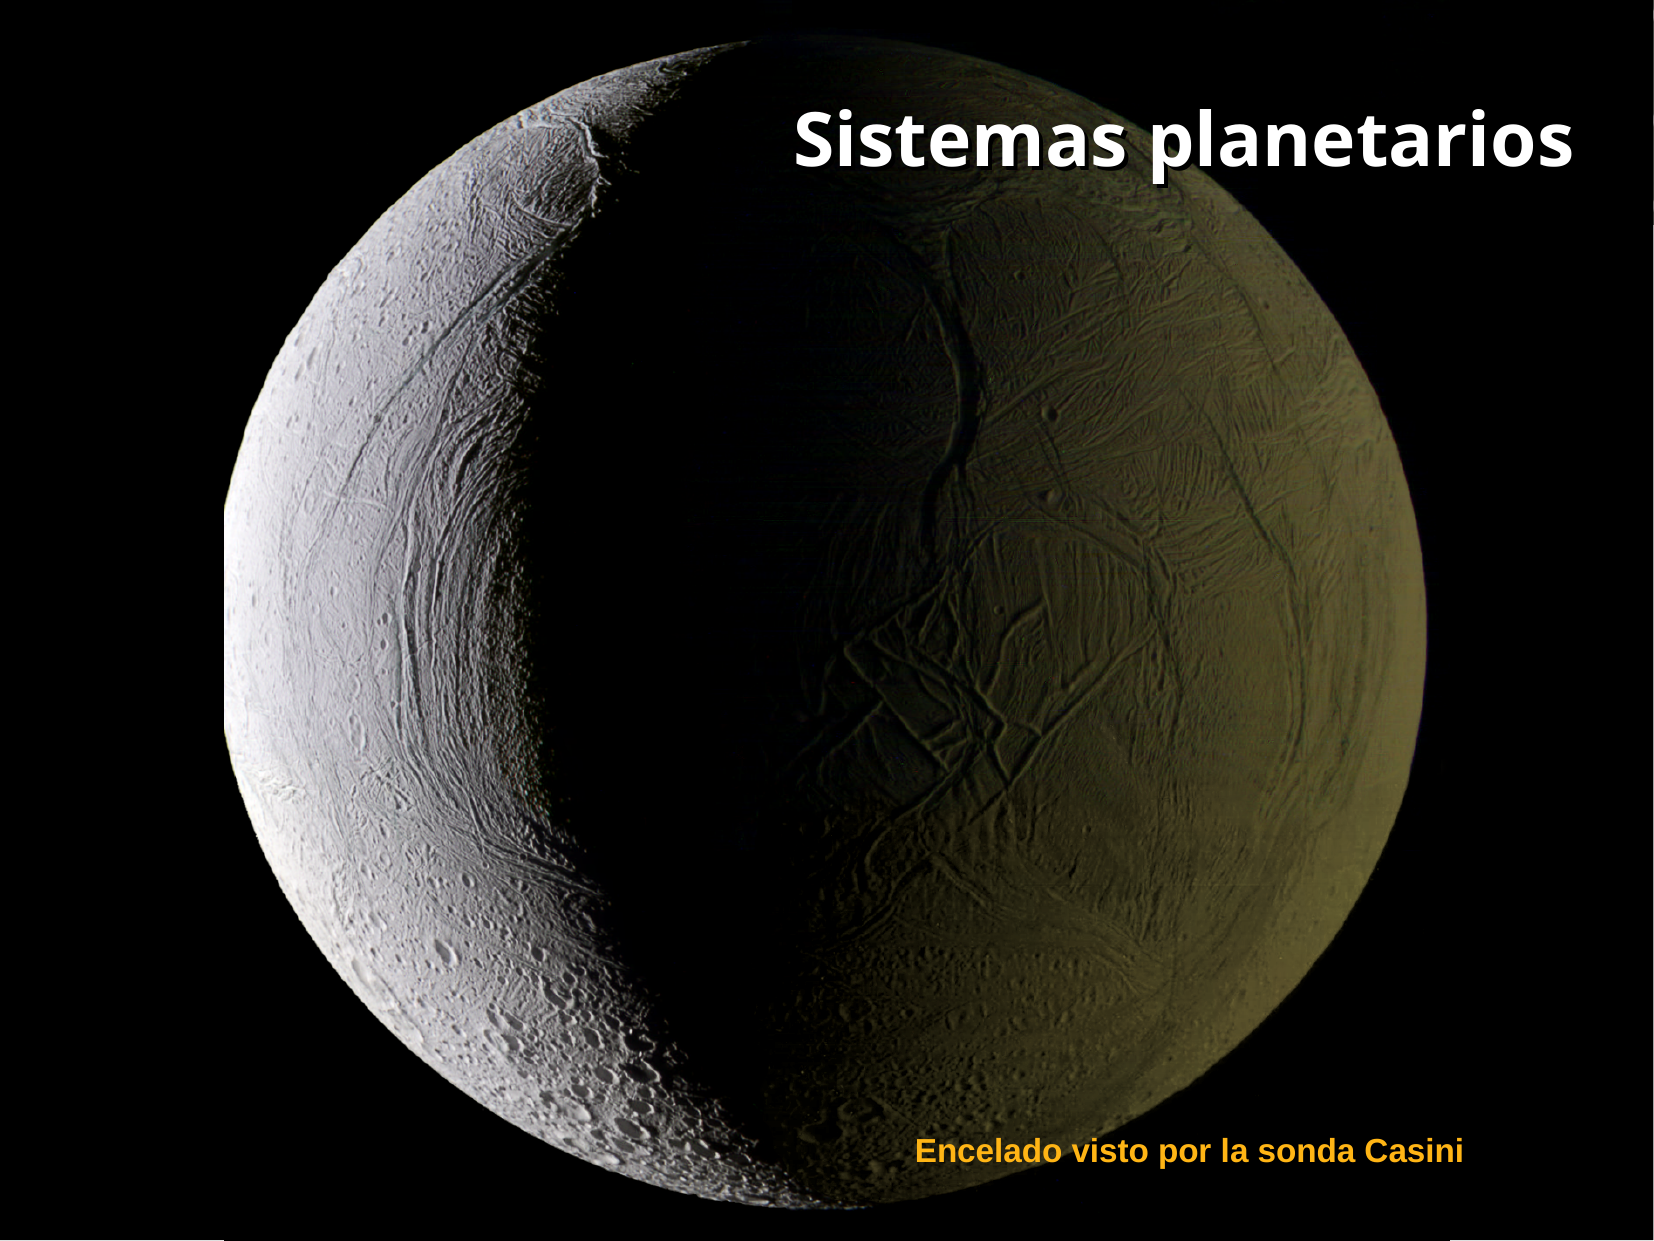

# Sistemas planetarios
Encelado visto por la sonda Casini
H. Asorey - Física IV B
4